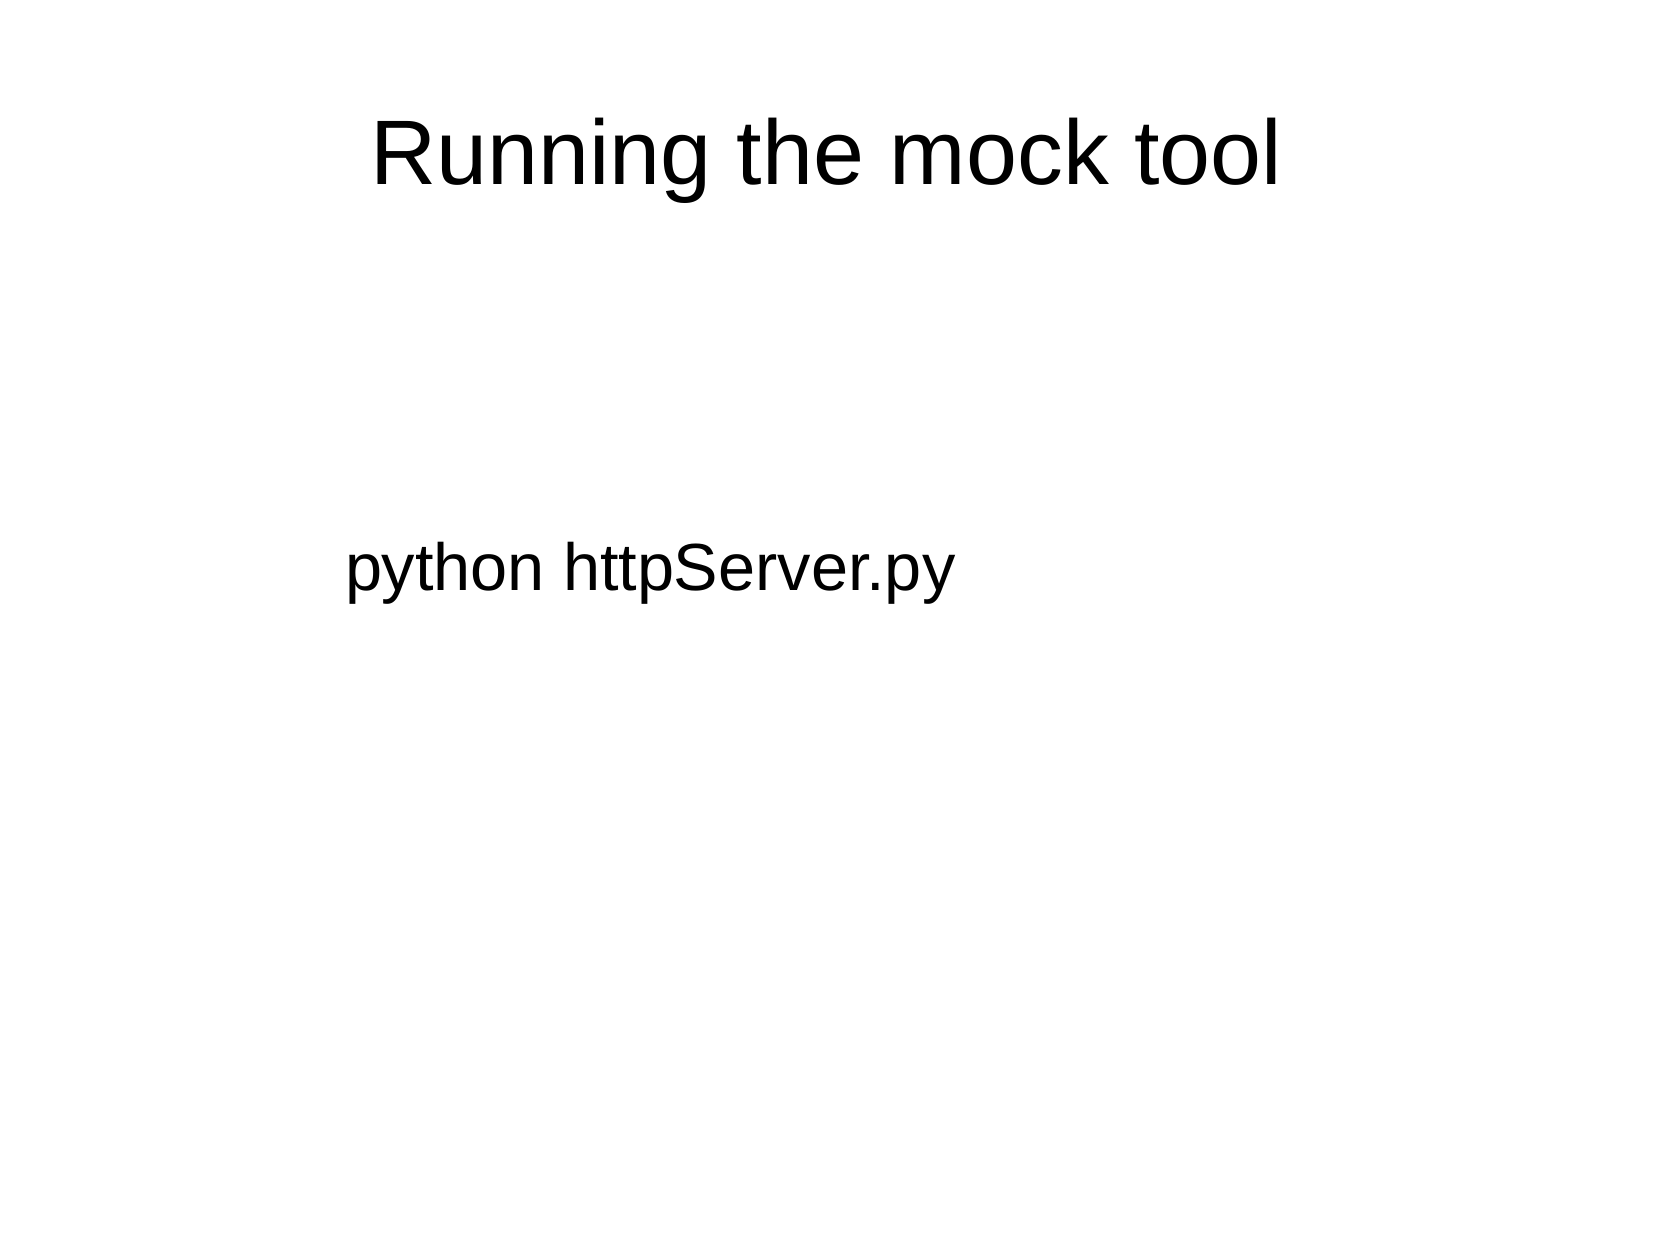

# Running the mock tool
python httpServer.py